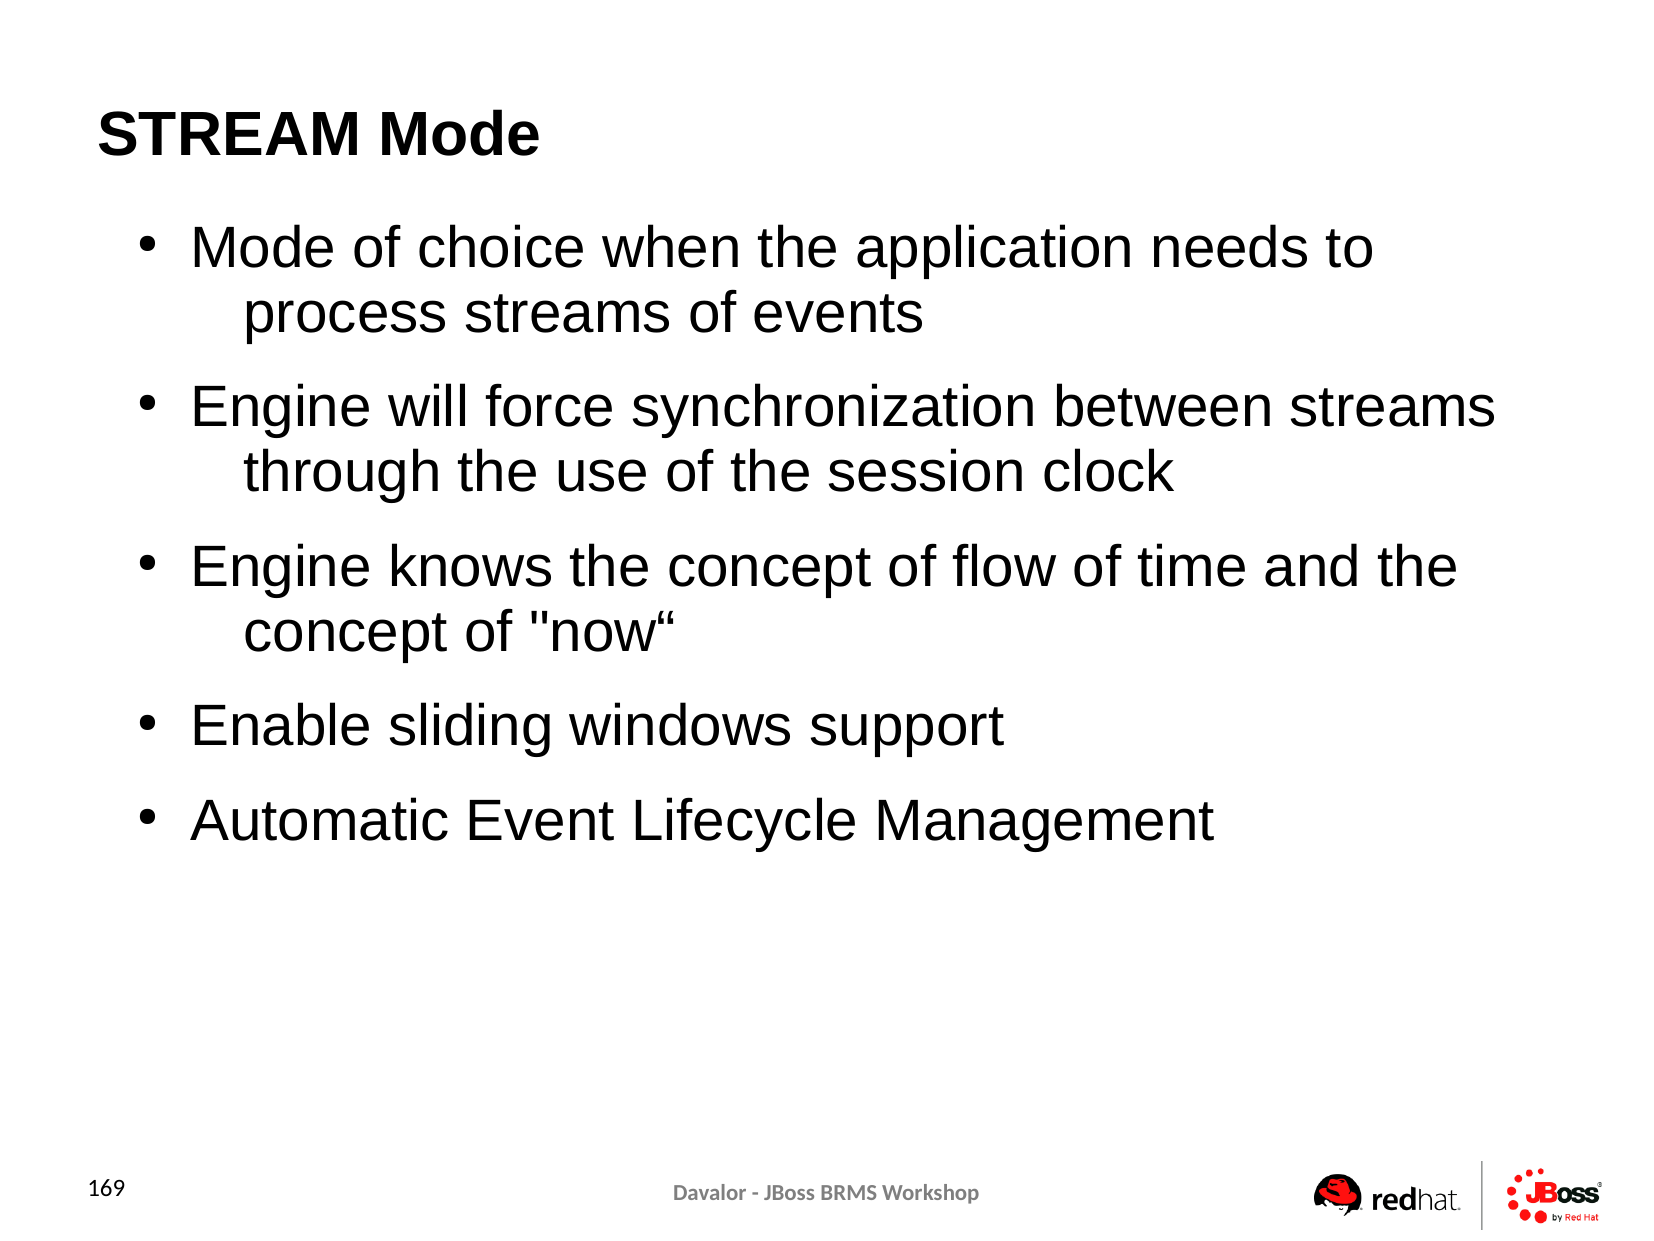

# STREAM Mode
Mode of choice when the application needs to process streams of events
Engine will force synchronization between streams through the use of the session clock
Engine knows the concept of flow of time and the concept of "now“
Enable sliding windows support
Automatic Event Lifecycle Management